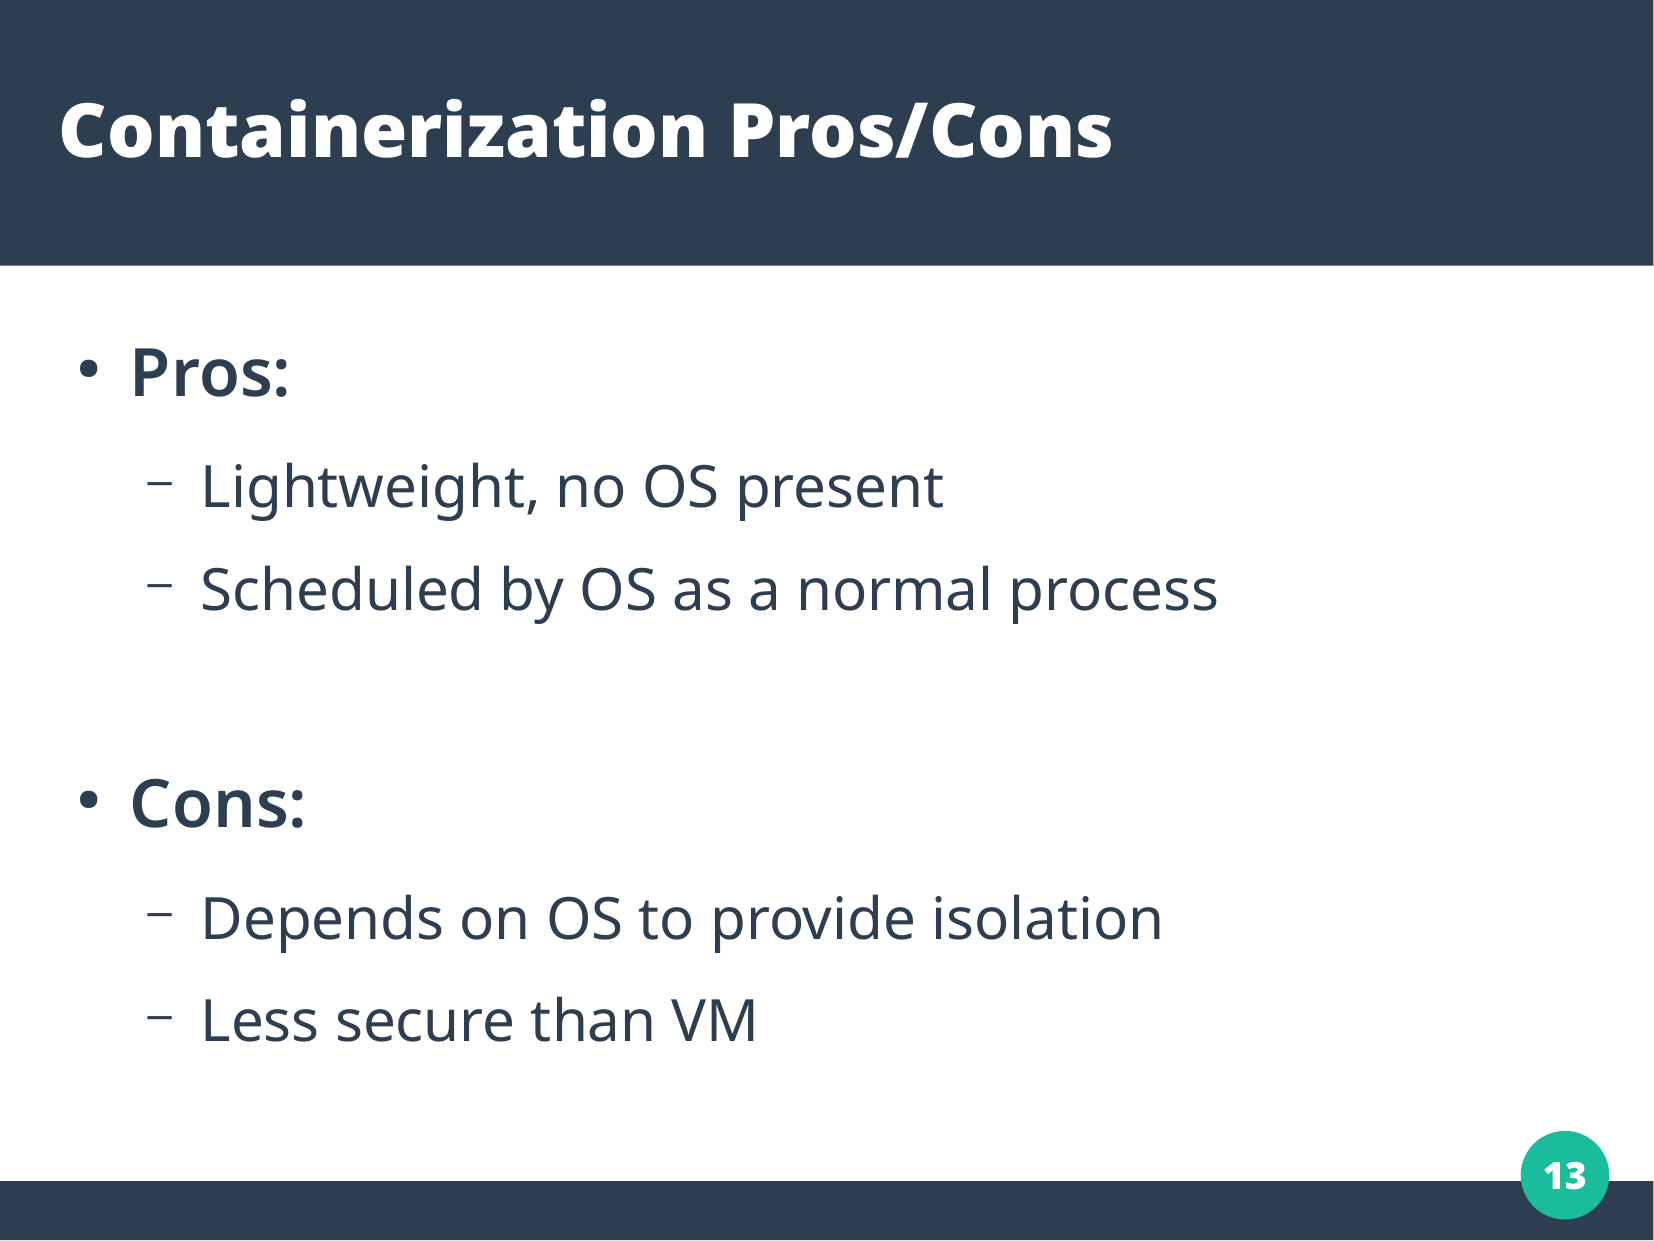

# Containerization Pros/Cons
Pros:
Lightweight, no OS present
Scheduled by OS as a normal process
Cons:
Depends on OS to provide isolation
Less secure than VM
13